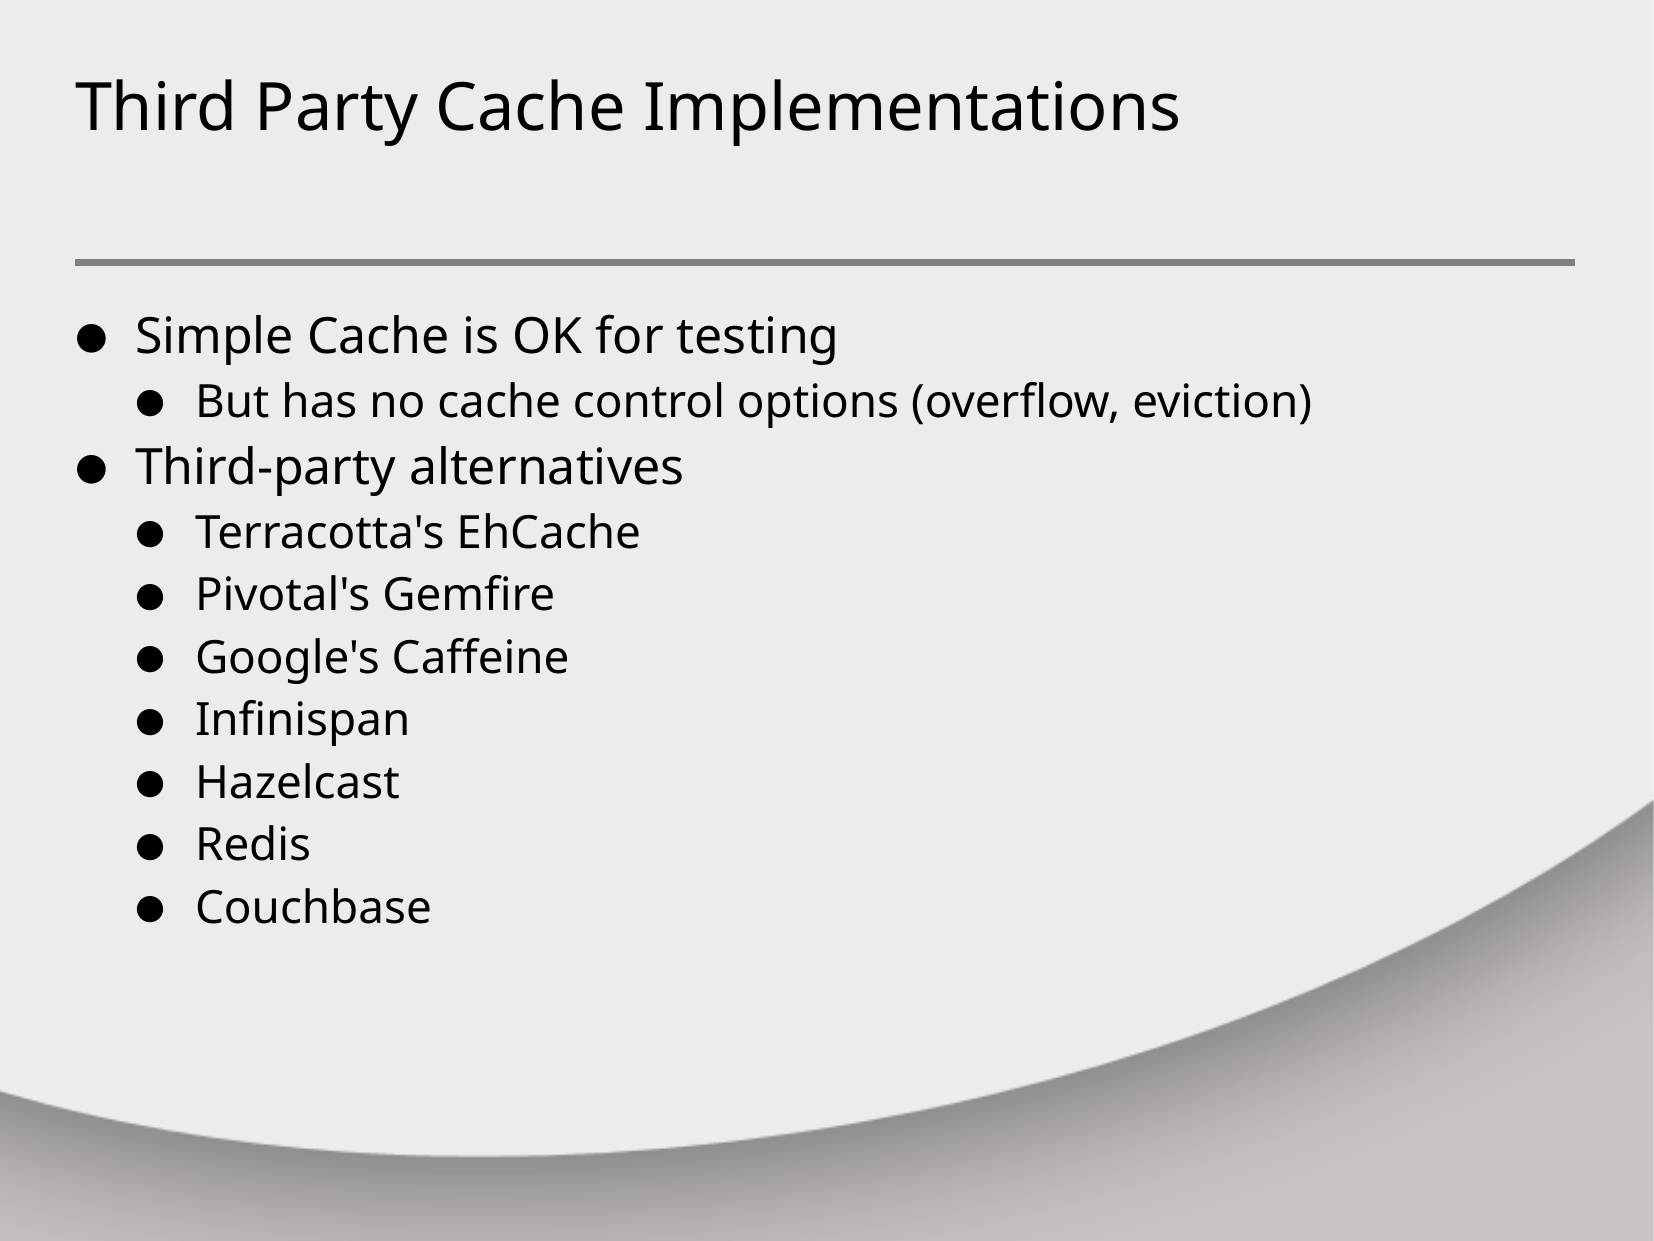

# Third Party Cache Implementations
Simple Cache is OK for testing
But has no cache control options (overflow, eviction)
Third-party alternatives
Terracotta's EhCache
Pivotal's Gemfire
Google's Caffeine
Infinispan
Hazelcast
Redis
Couchbase